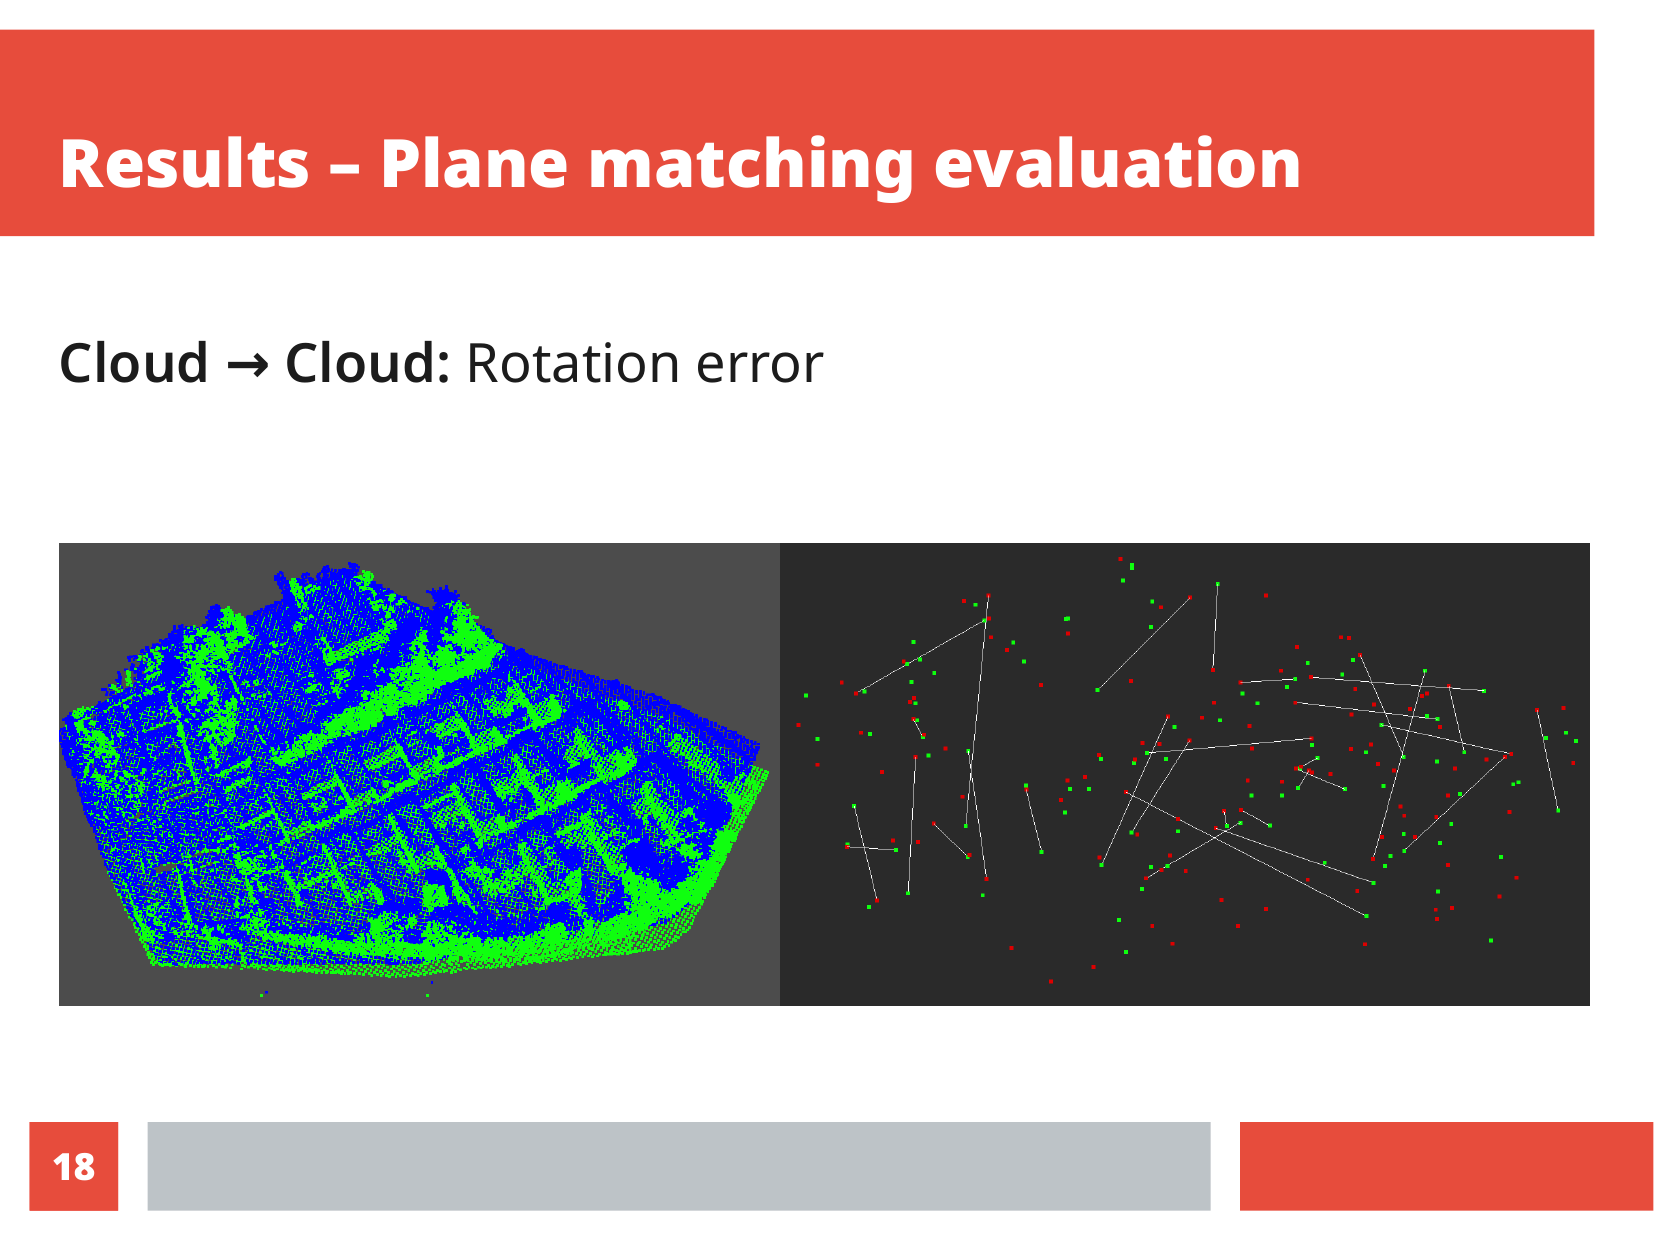

# Results – Plane matching evaluation
Cloud → Cloud: Rotation error
18